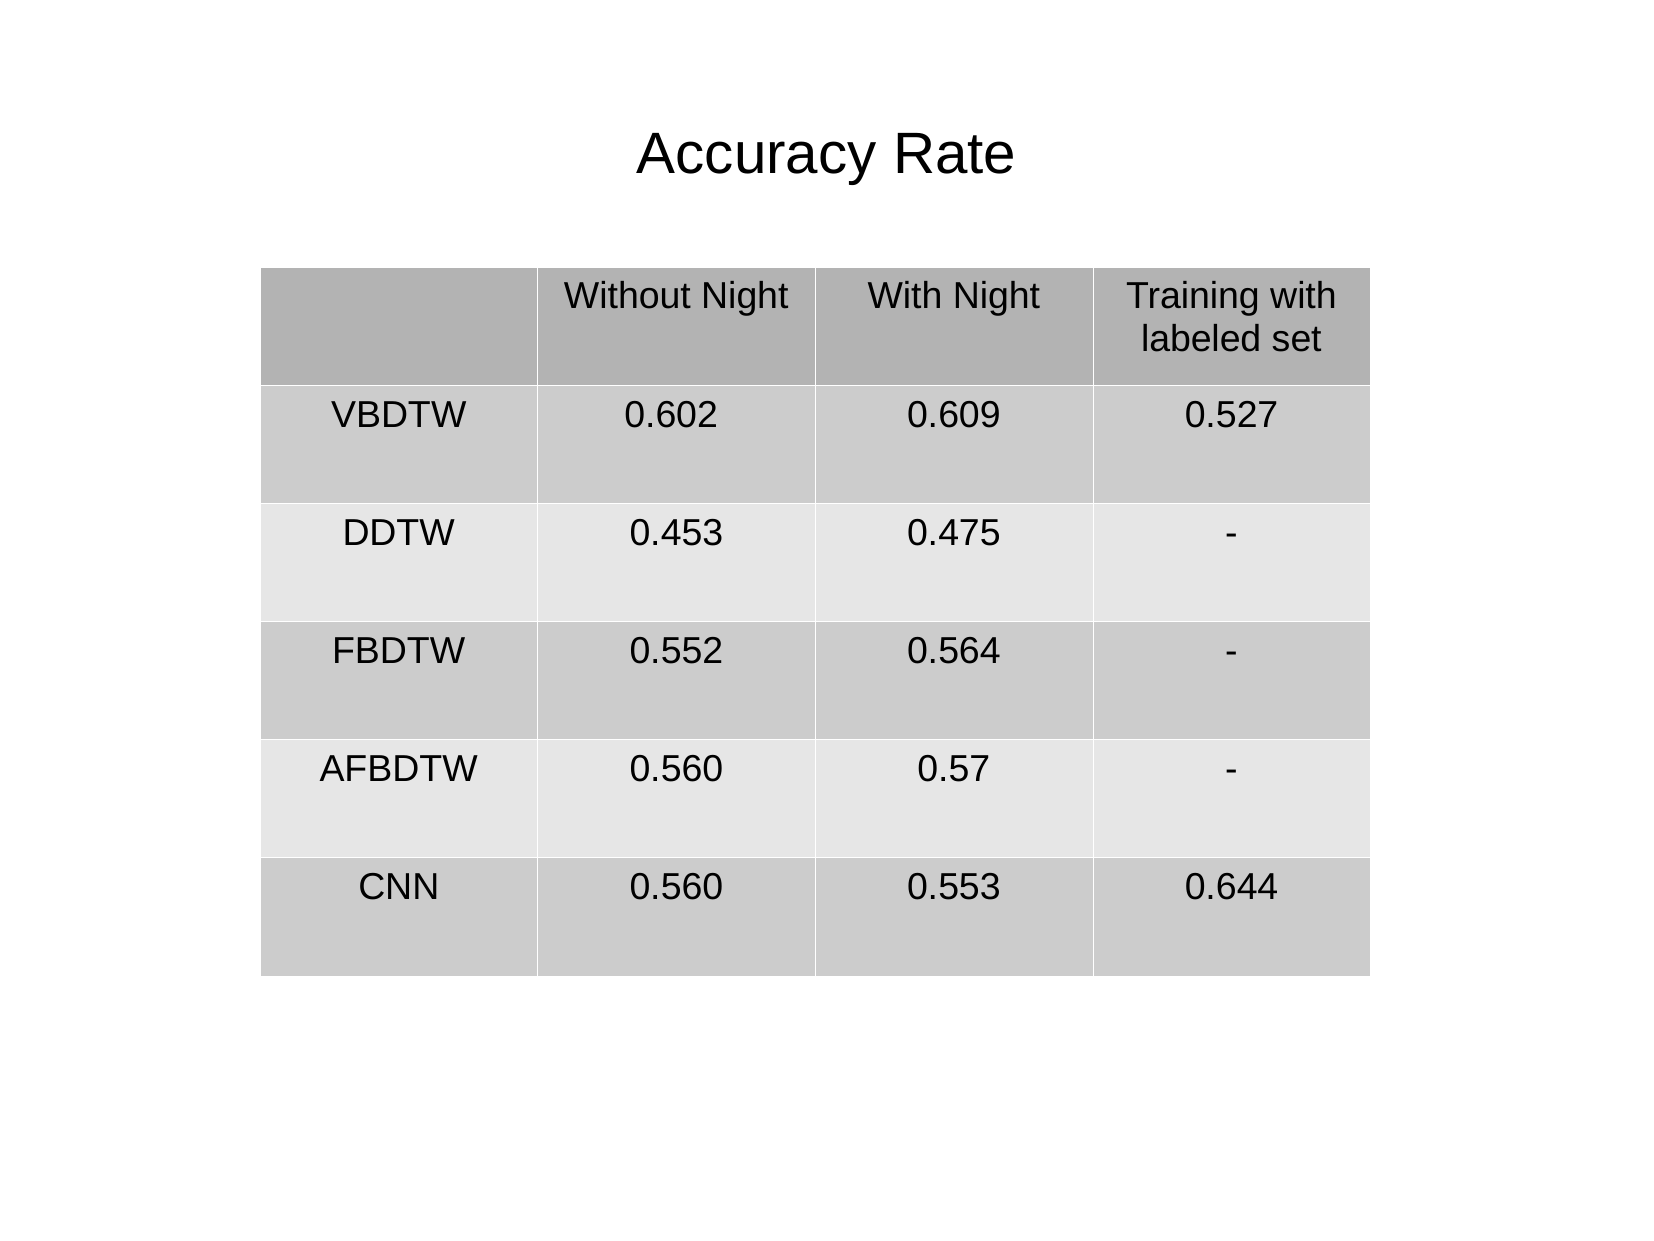

# Accuracy Rate
| | Without Night | With Night | Training with labeled set |
| --- | --- | --- | --- |
| VBDTW | 0.602 | 0.609 | 0.527 |
| DDTW | 0.453 | 0.475 | - |
| FBDTW | 0.552 | 0.564 | - |
| AFBDTW | 0.560 | 0.57 | - |
| CNN | 0.560 | 0.553 | 0.644 |